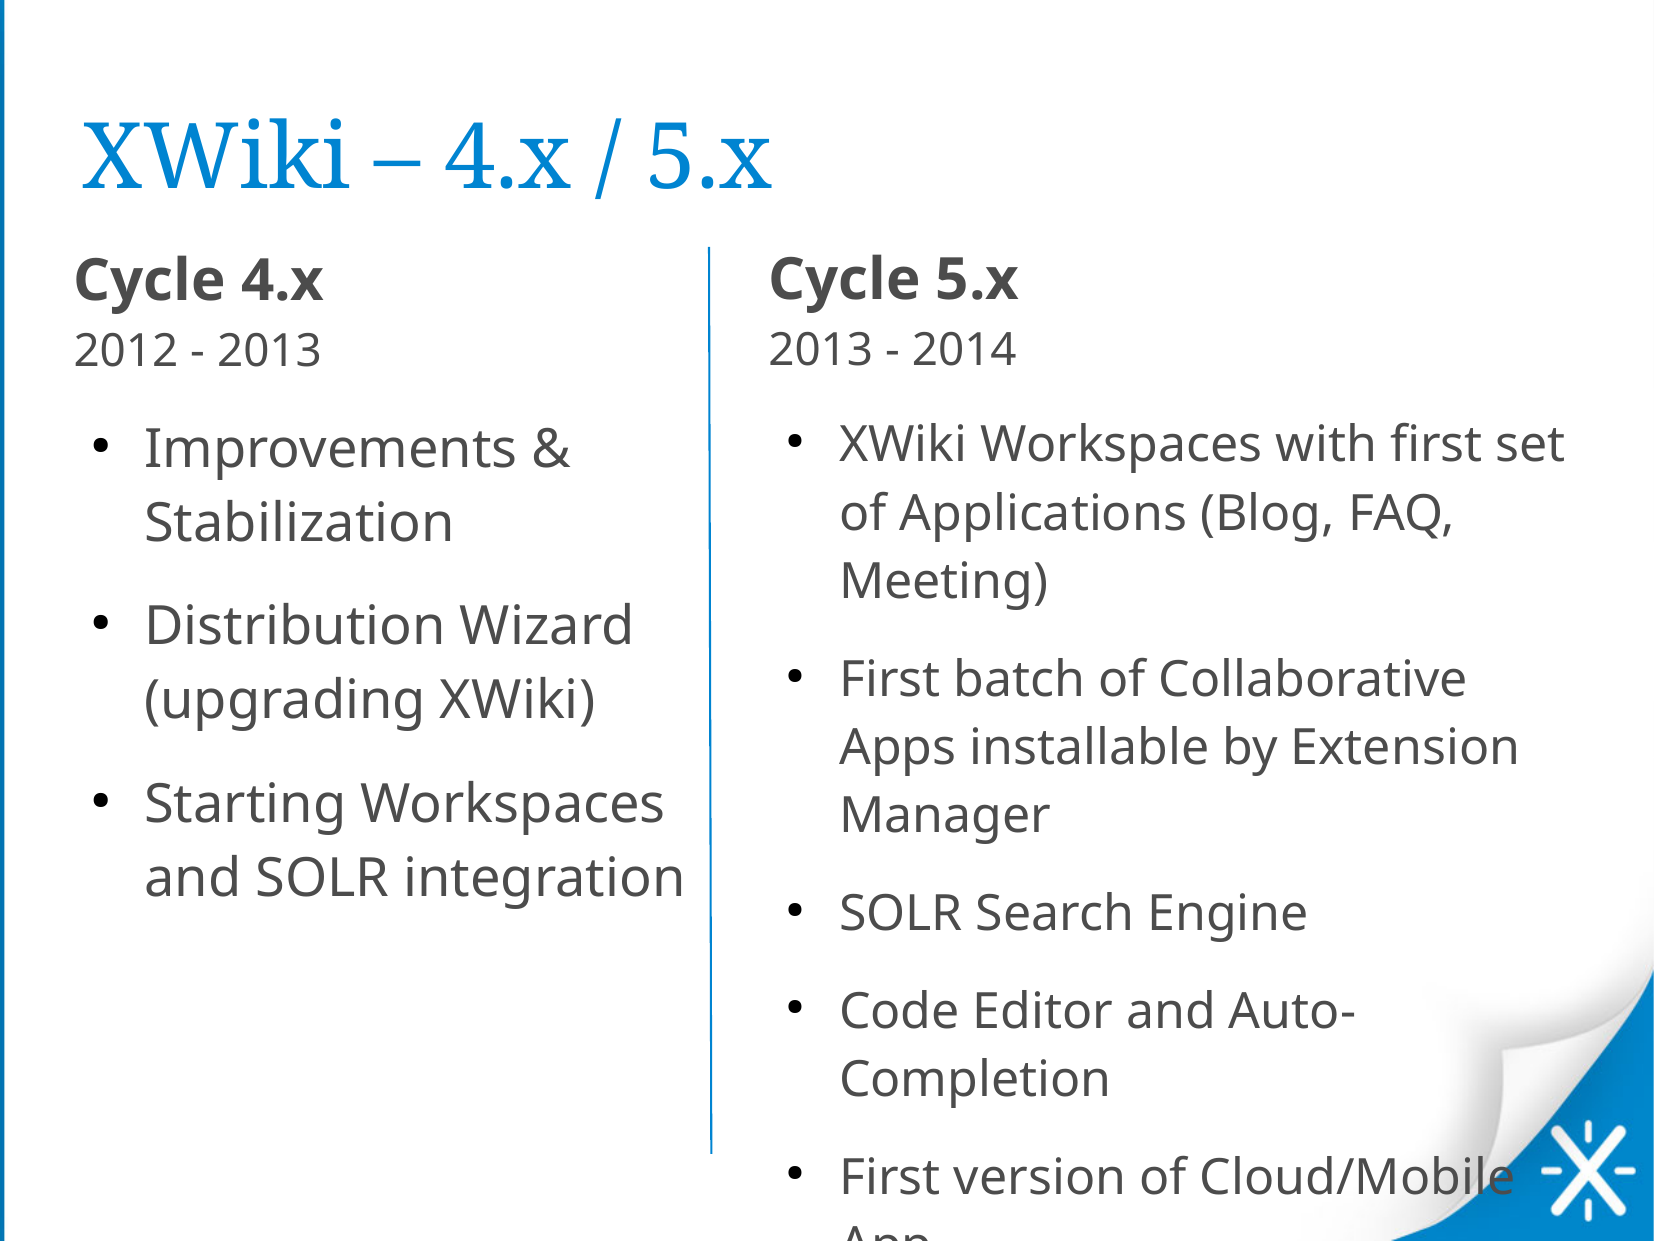

# XWiki – 4.x / 5.x
Cycle 5.x
2013 - 2014
XWiki Workspaces with first set of Applications (Blog, FAQ, Meeting)
First batch of Collaborative Apps installable by Extension Manager
SOLR Search Engine
Code Editor and Auto-Completion
First version of Cloud/Mobile App
Cycle 4.x
2012 - 2013
Improvements & Stabilization
Distribution Wizard (upgrading XWiki)
Starting Workspaces
and SOLR integration